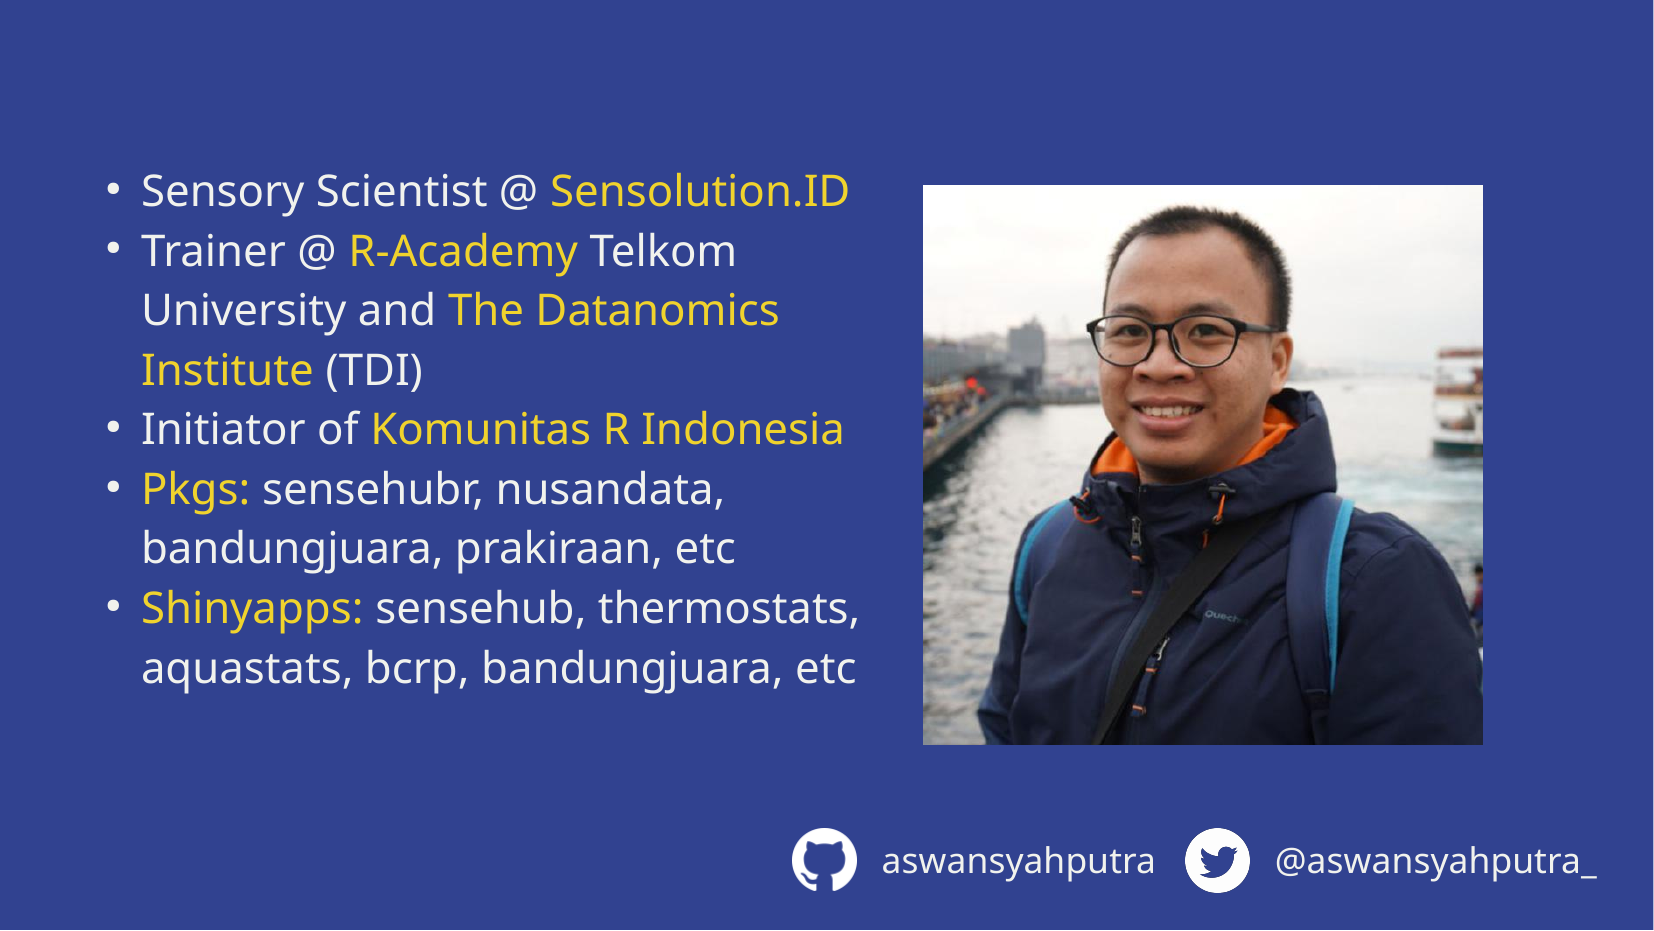

Sensory Scientist @ Sensolution.ID
Trainer @ R-Academy Telkom University and The Datanomics Institute (TDI)
Initiator of Komunitas R Indonesia
Pkgs: sensehubr, nusandata,
bandungjuara, prakiraan, etc
Shinyapps: sensehub, thermostats, aquastats, bcrp, bandungjuara, etc
aswansyahputra
@aswansyahputra_